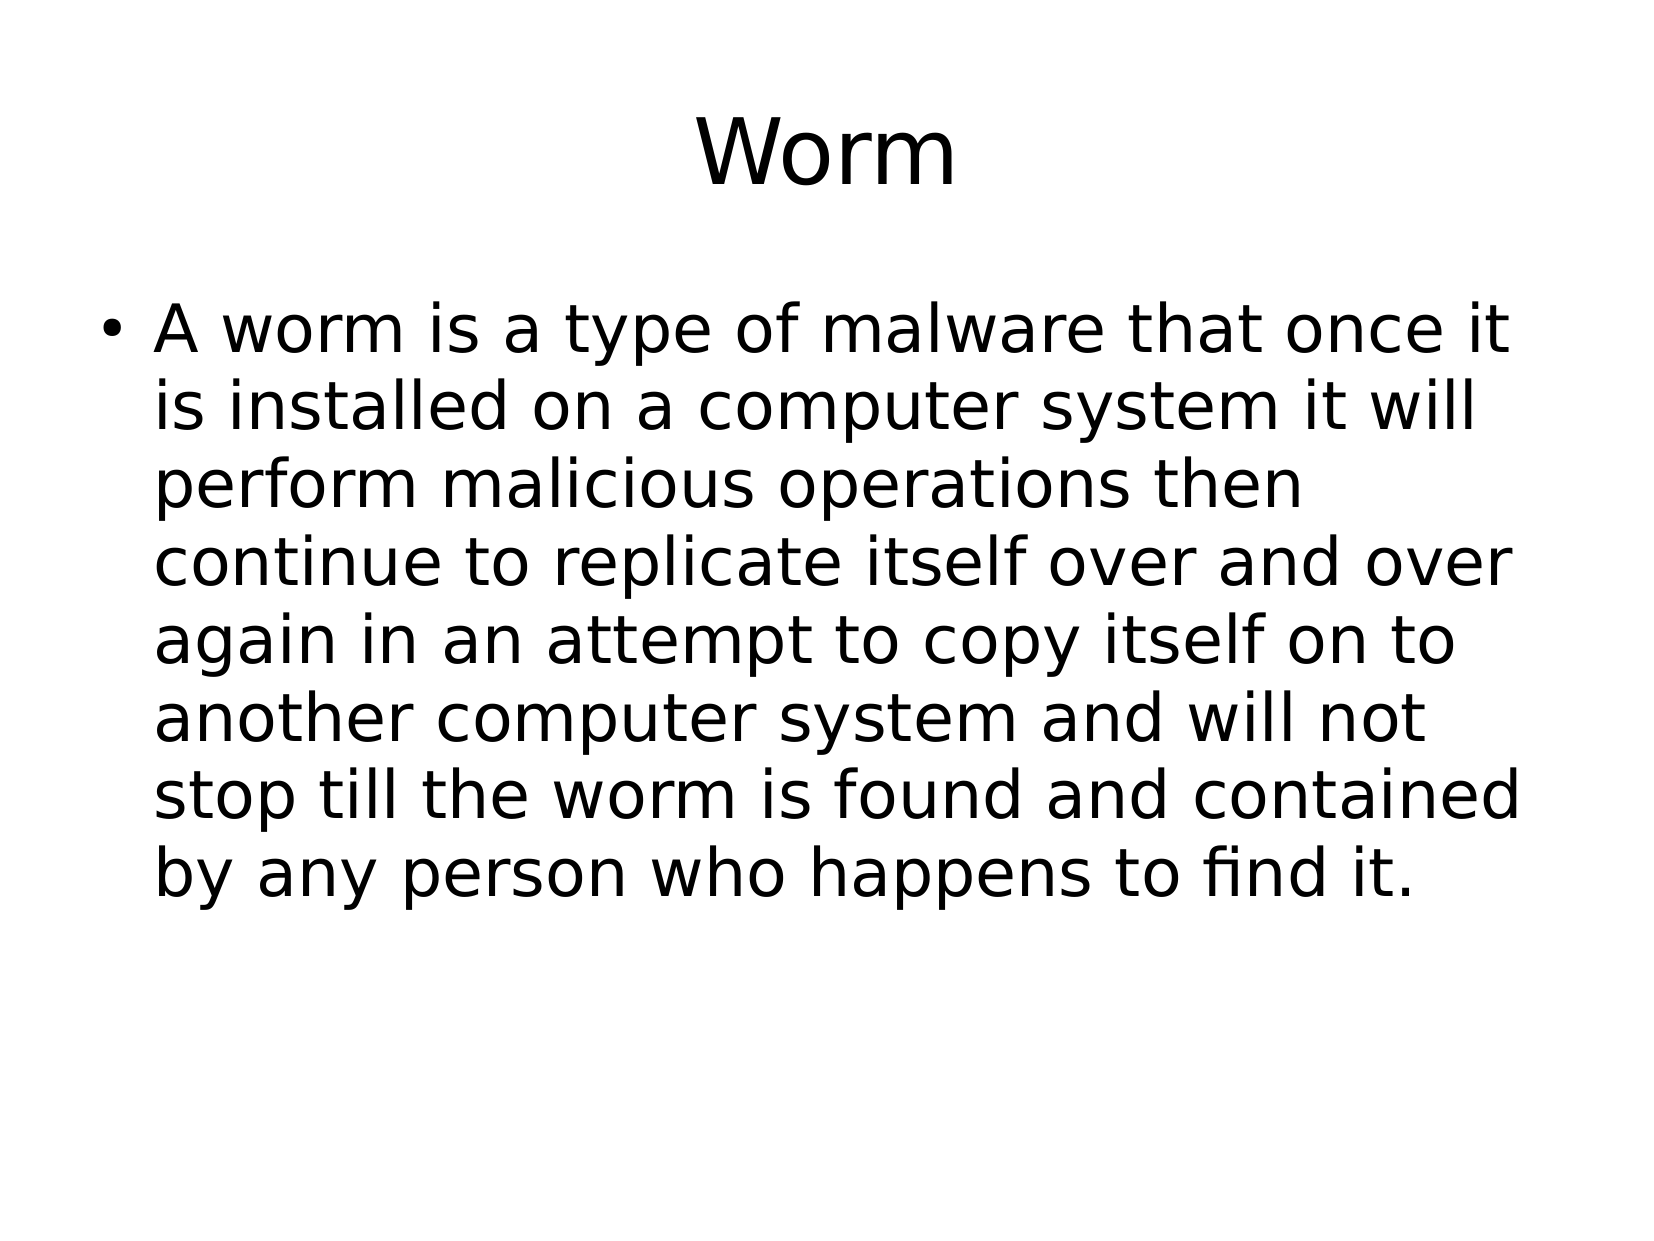

# Worm
A worm is a type of malware that once it is installed on a computer system it will perform malicious operations then continue to replicate itself over and over again in an attempt to copy itself on to another computer system and will not stop till the worm is found and contained by any person who happens to find it.